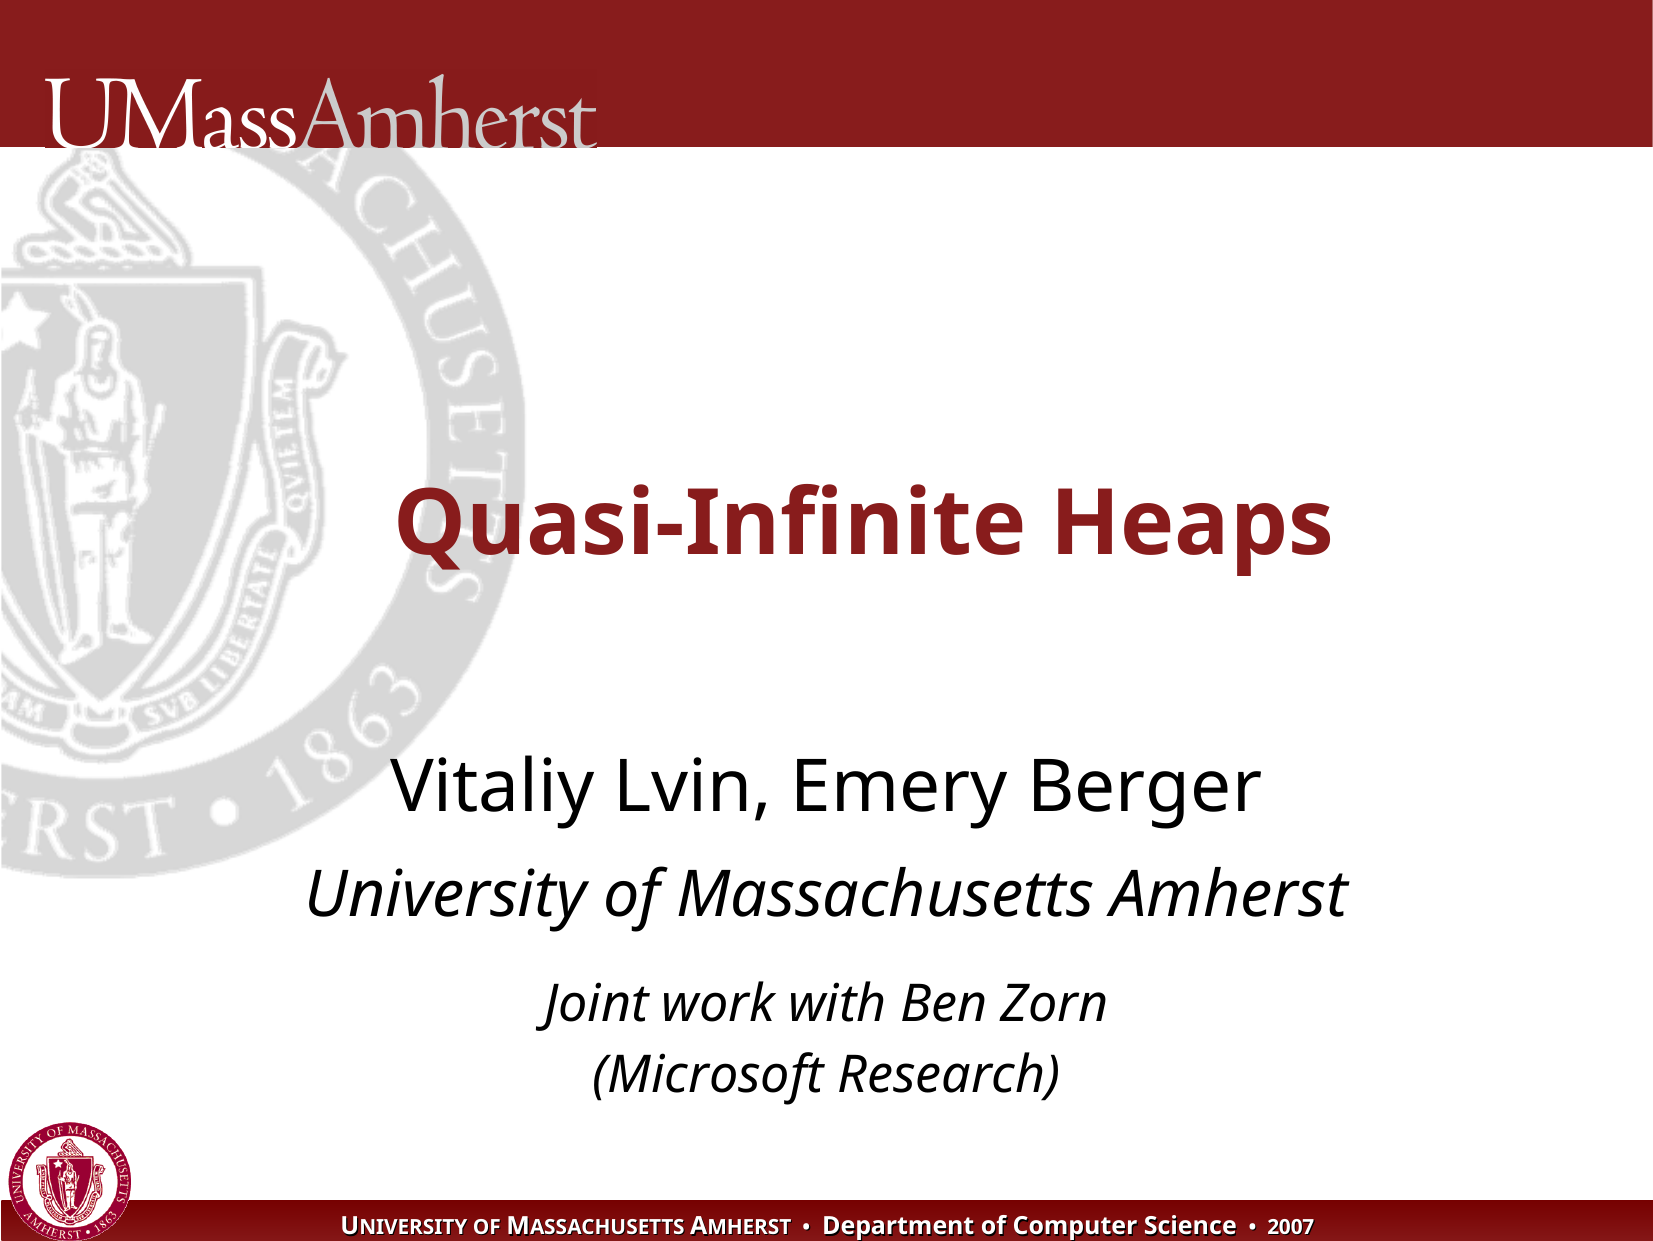

# Quasi-Infinite Heaps
Vitaliy Lvin, Emery Berger
University of Massachusetts Amherst
Joint work with Ben Zorn
(Microsoft Research)